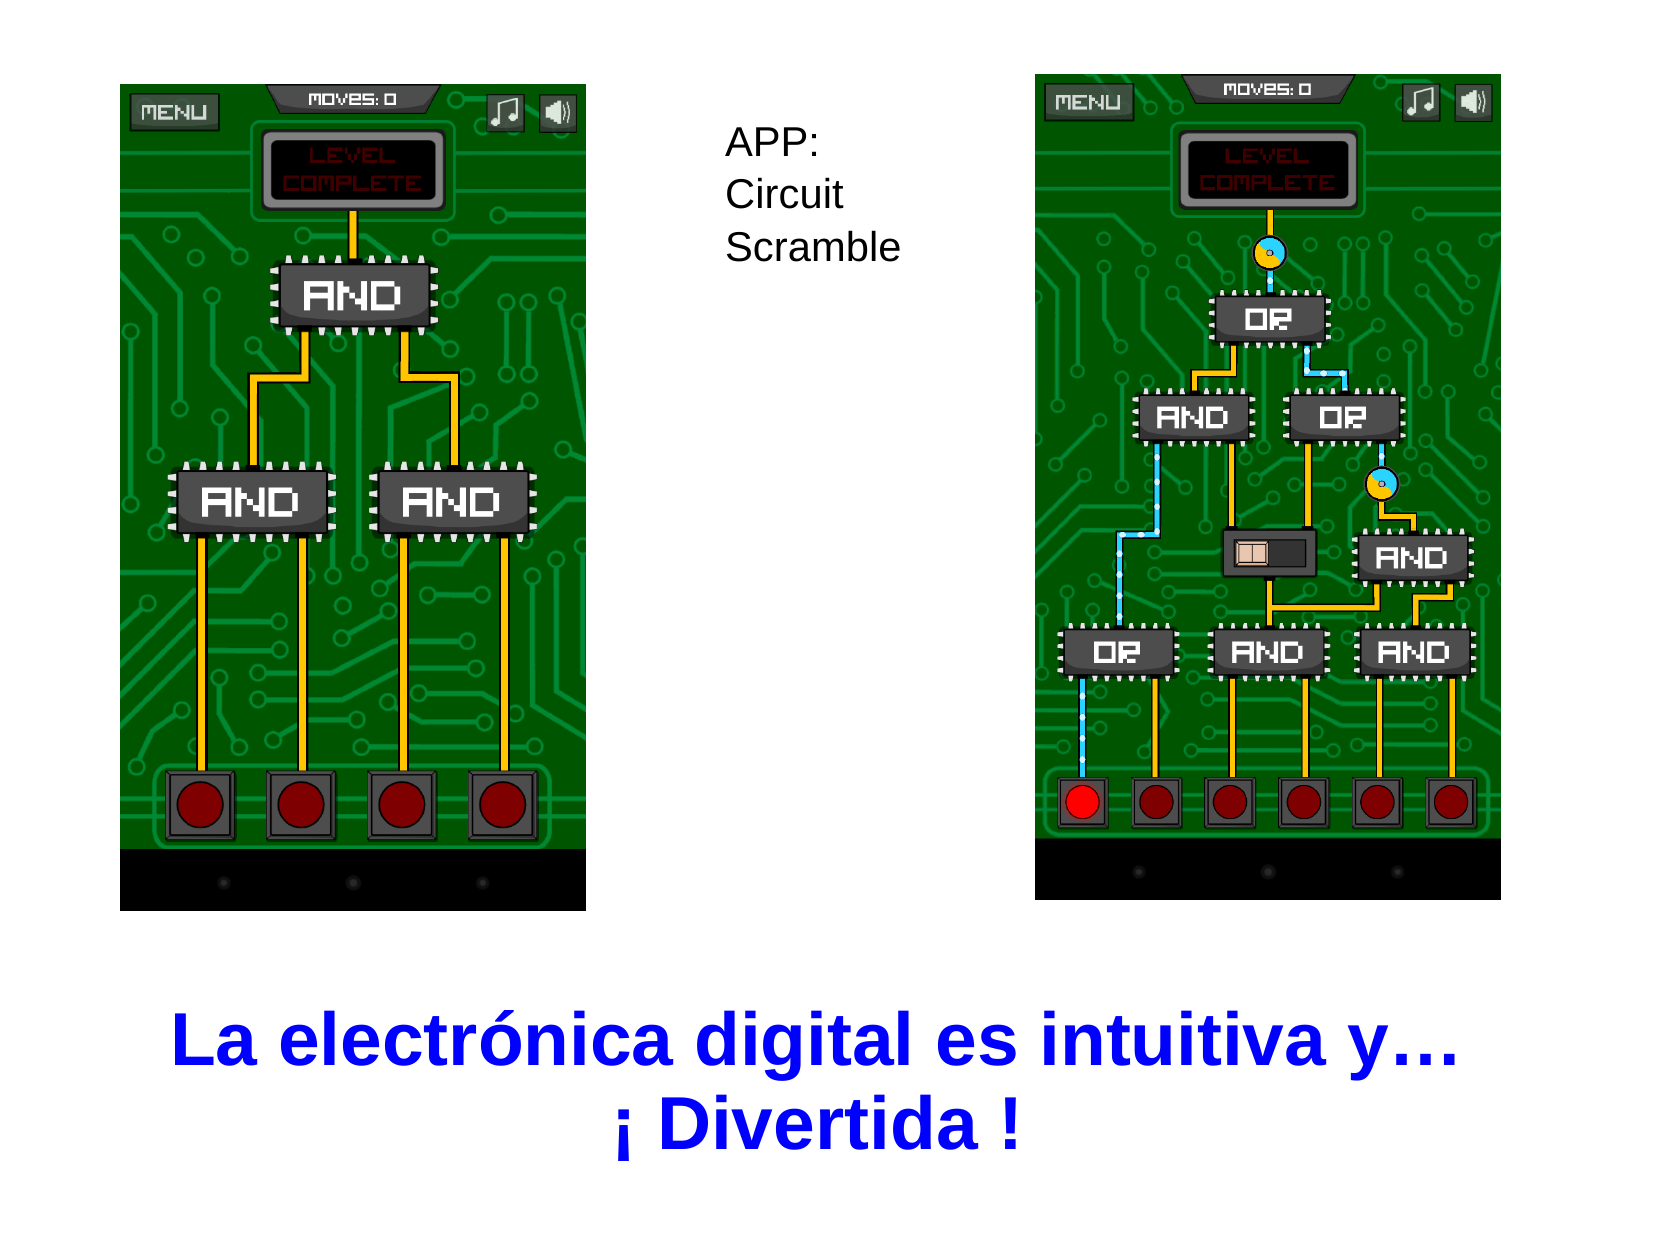

APP:
Circuit
Scramble
La electrónica digital es intuitiva y…
¡ Divertida !